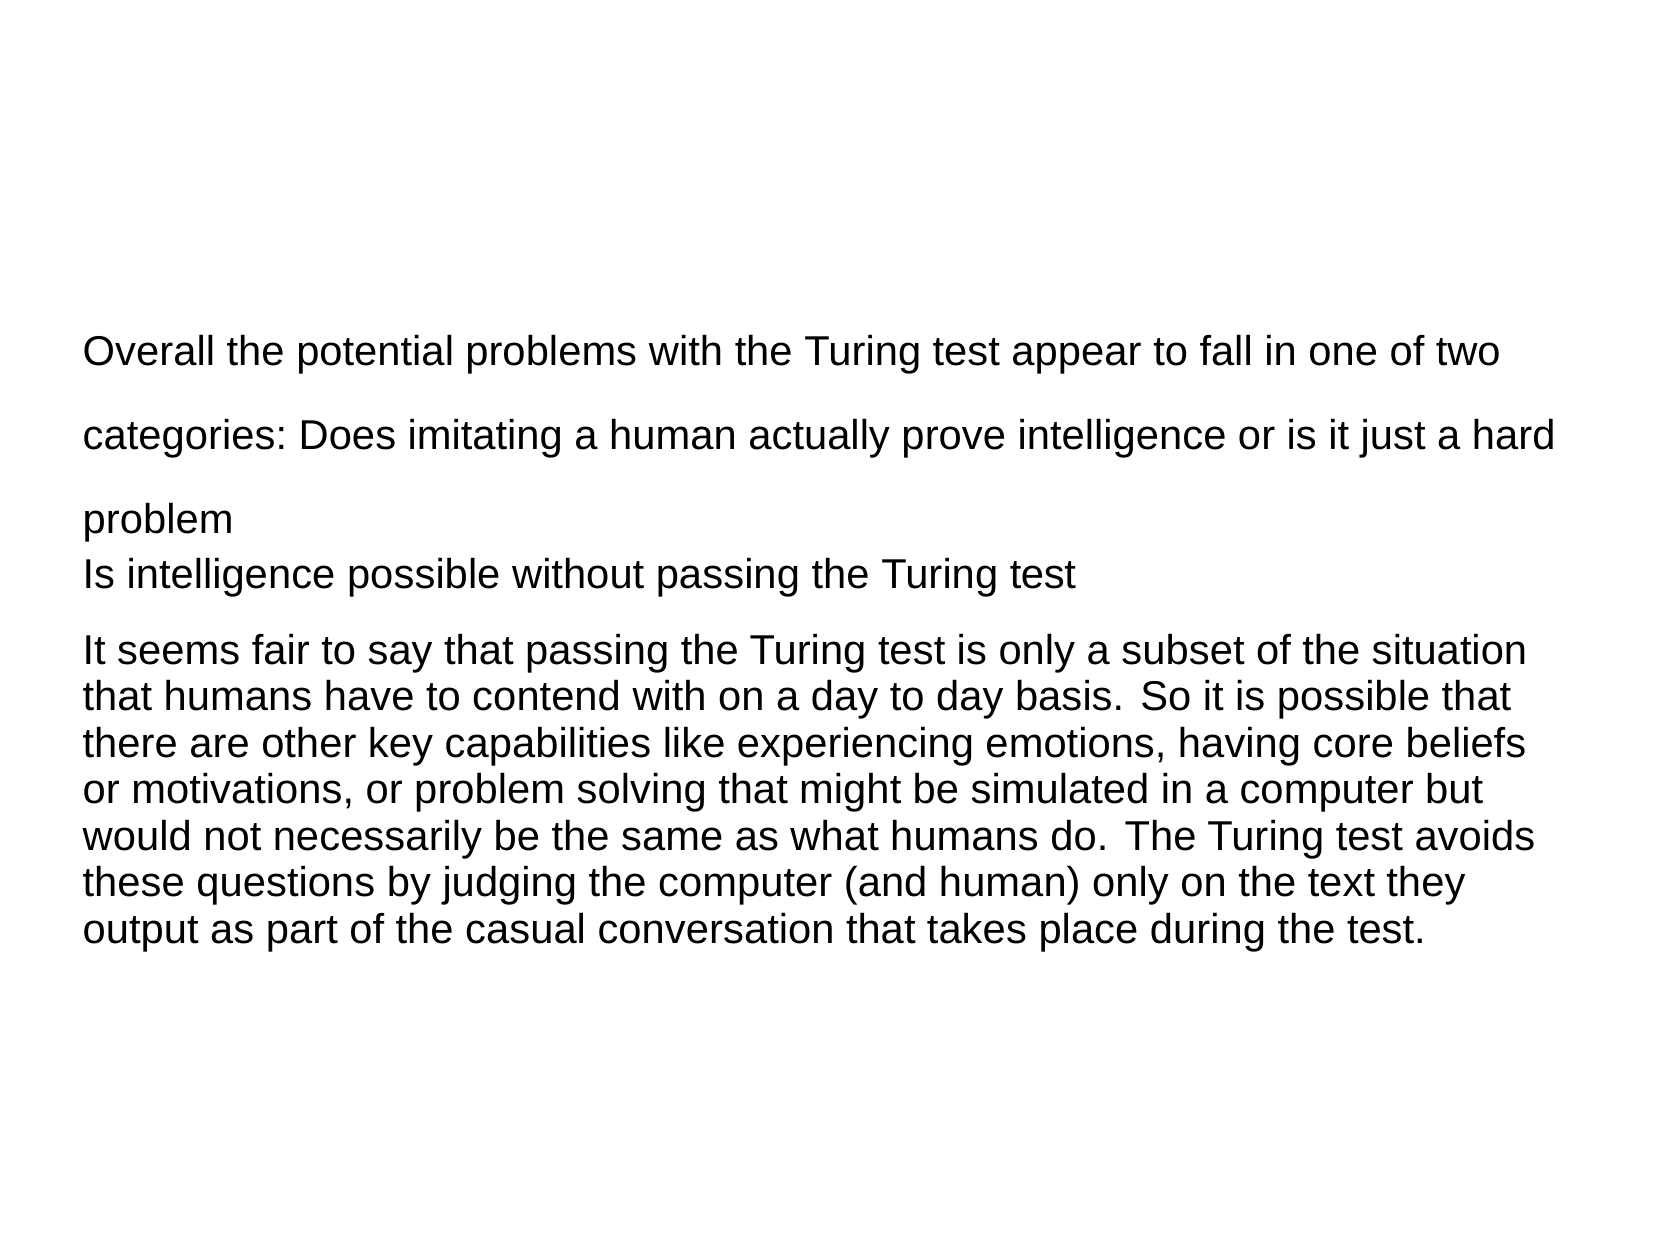

# Overall the potential problems with the Turing test appear to fall in one of two categories: Does imitating a human actually prove intelligence or is it just a hard problem
Is intelligence possible without passing the Turing test
It seems fair to say that passing the Turing test is only a subset of the situation that humans have to contend with on a day to day basis. So it is possible that there are other key capabilities like experiencing emotions, having core beliefs or motivations, or problem solving that might be simulated in a computer but would not necessarily be the same as what humans do. The Turing test avoids these questions by judging the computer (and human) only on the text they output as part of the casual conversation that takes place during the test.